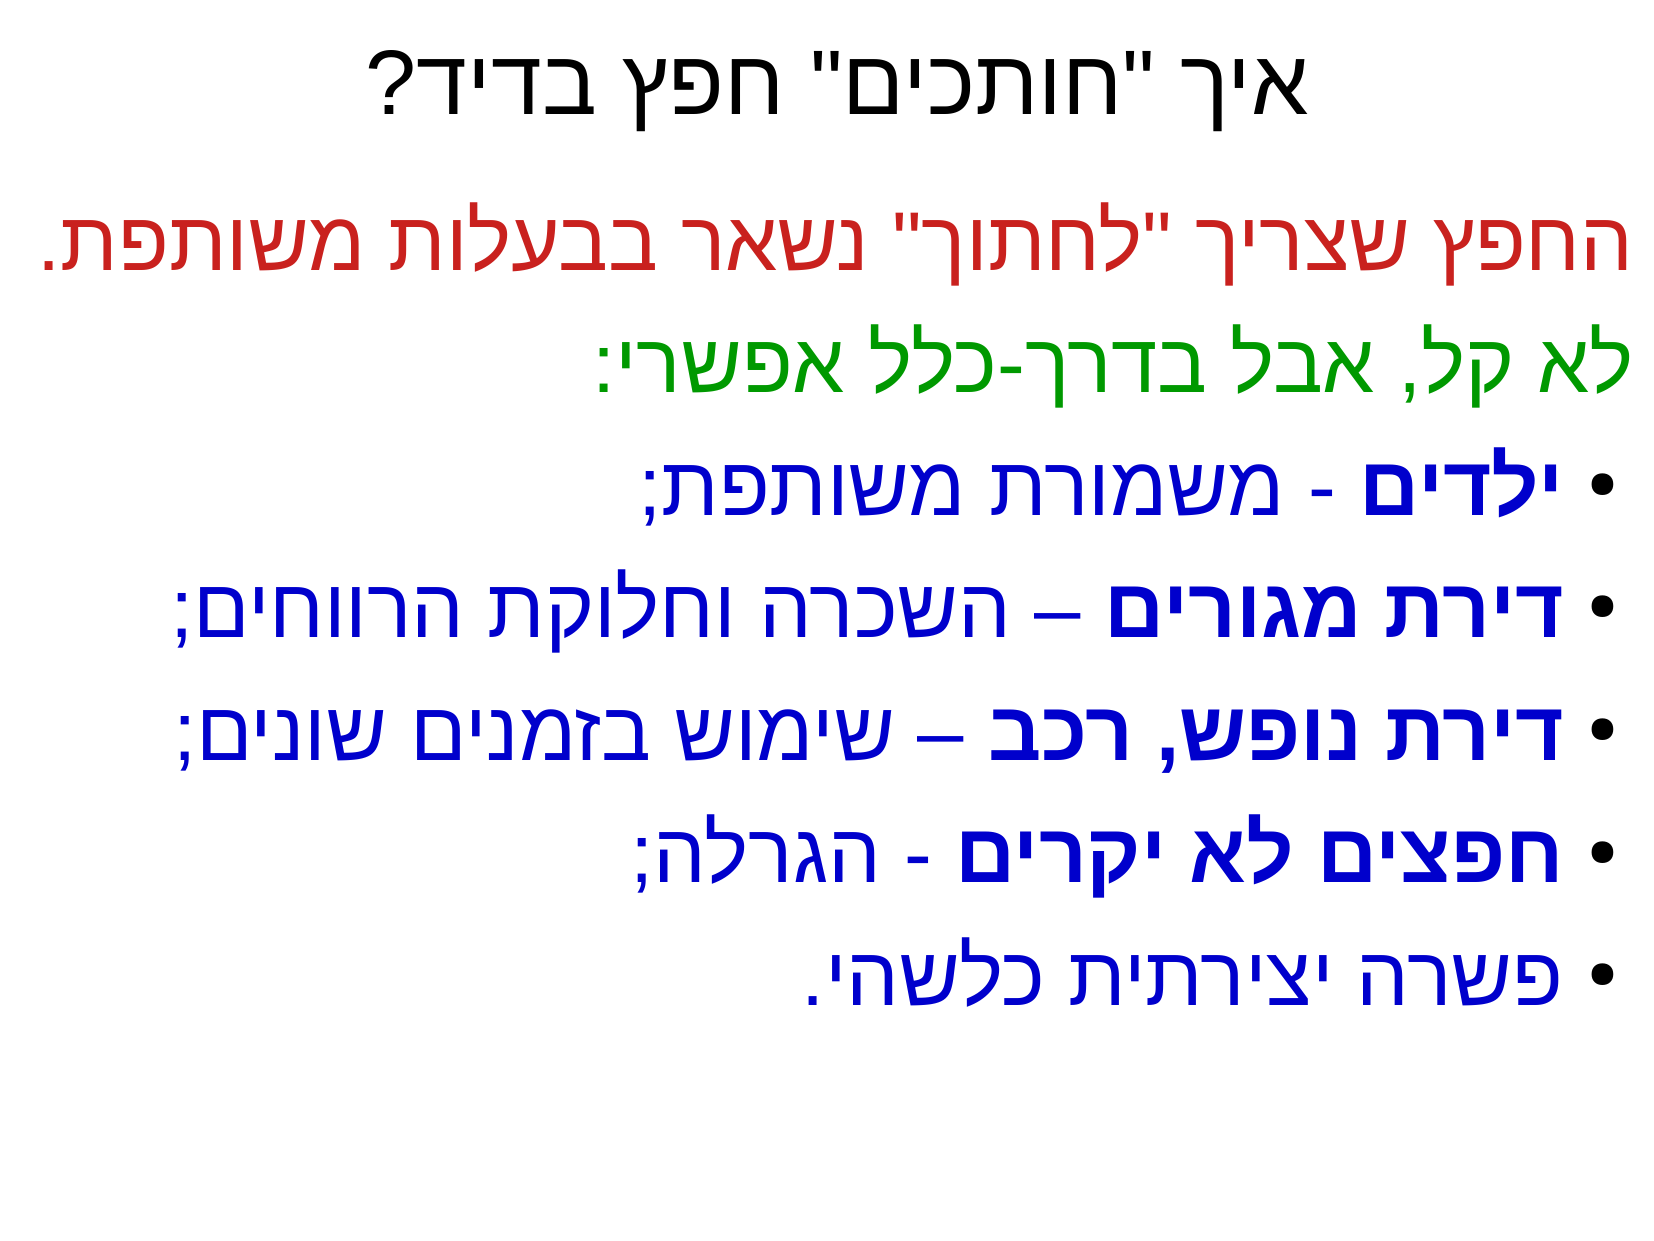

# איך "חותכים" חפץ בדיד?
החפץ שצריך "לחתוך" נשאר בבעלות משותפת.
לא קל, אבל בדרך-כלל אפשרי:
ילדים - משמורת משותפת;
דירת מגורים – השכרה וחלוקת הרווחים;
דירת נופש, רכב – שימוש בזמנים שונים;
חפצים לא יקרים - הגרלה;
פשרה יצירתית כלשהי.